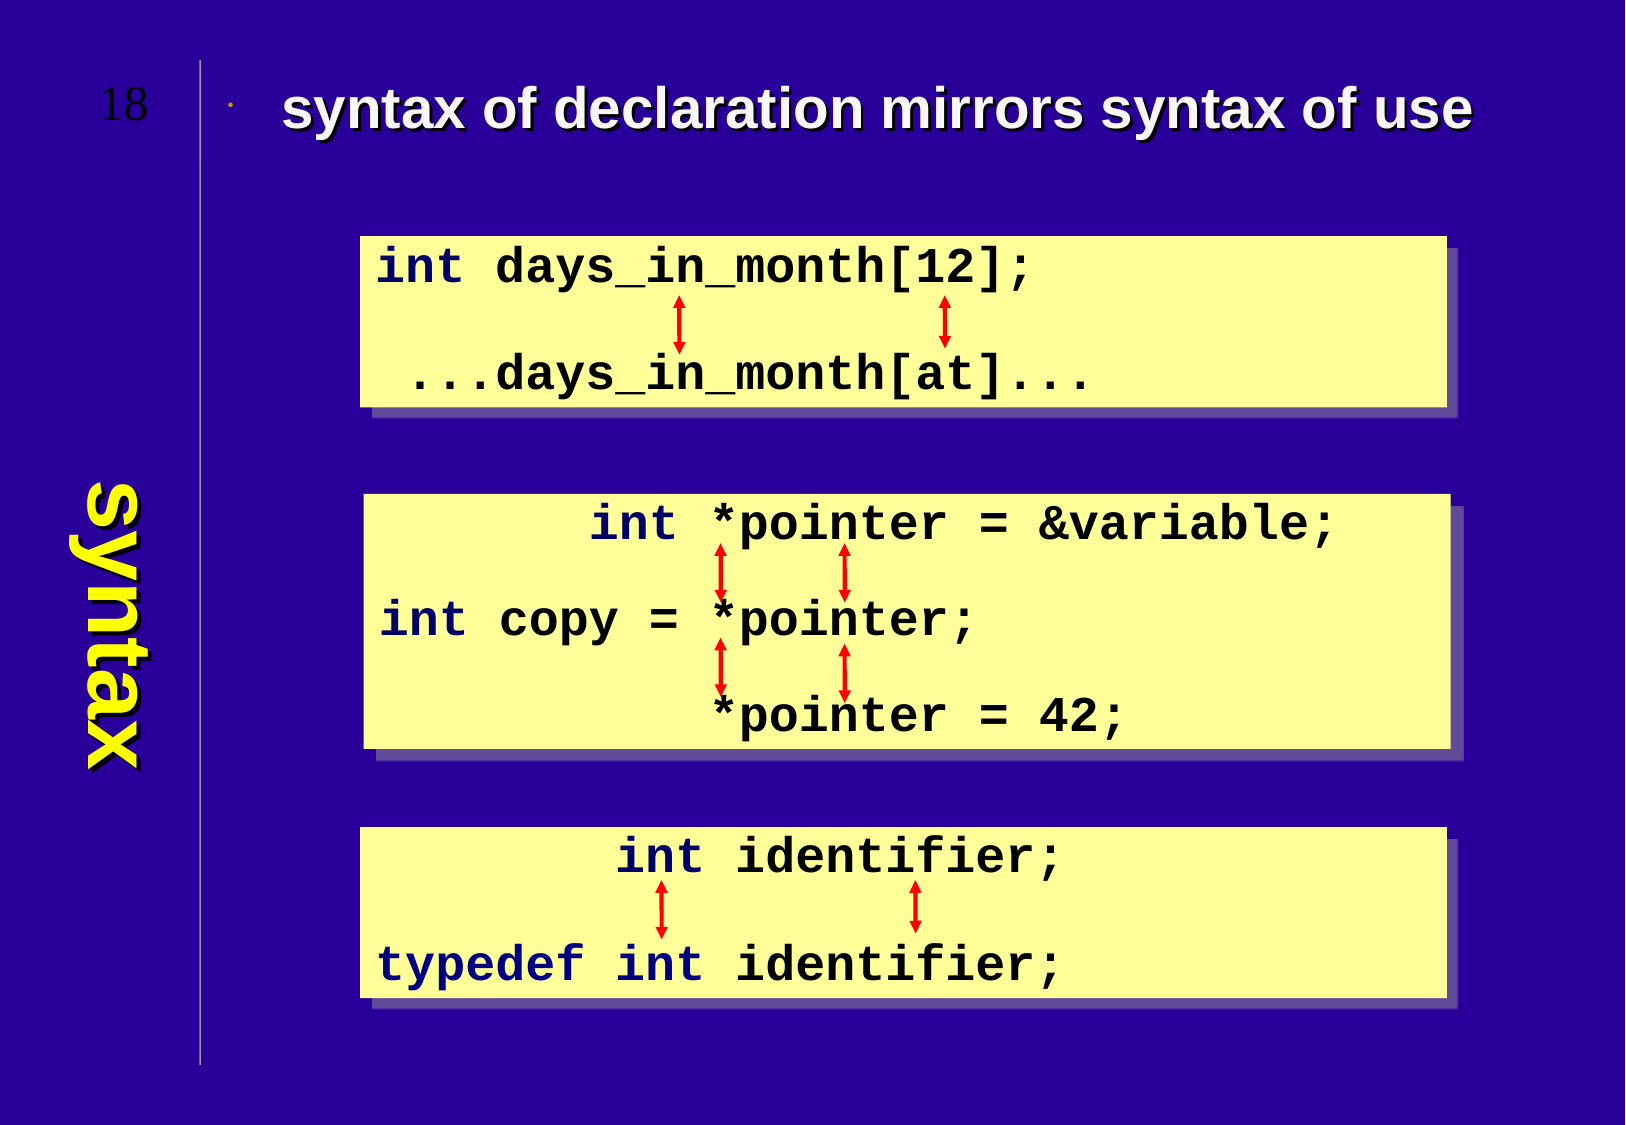

18
syntax of declaration mirrors syntax of use
# syntax
int days_in_month[12];
 ...days_in_month[at]...
 int *pointer = &variable;
int copy = *pointer;
 *pointer = 42;
 int identifier;
typedef int identifier;